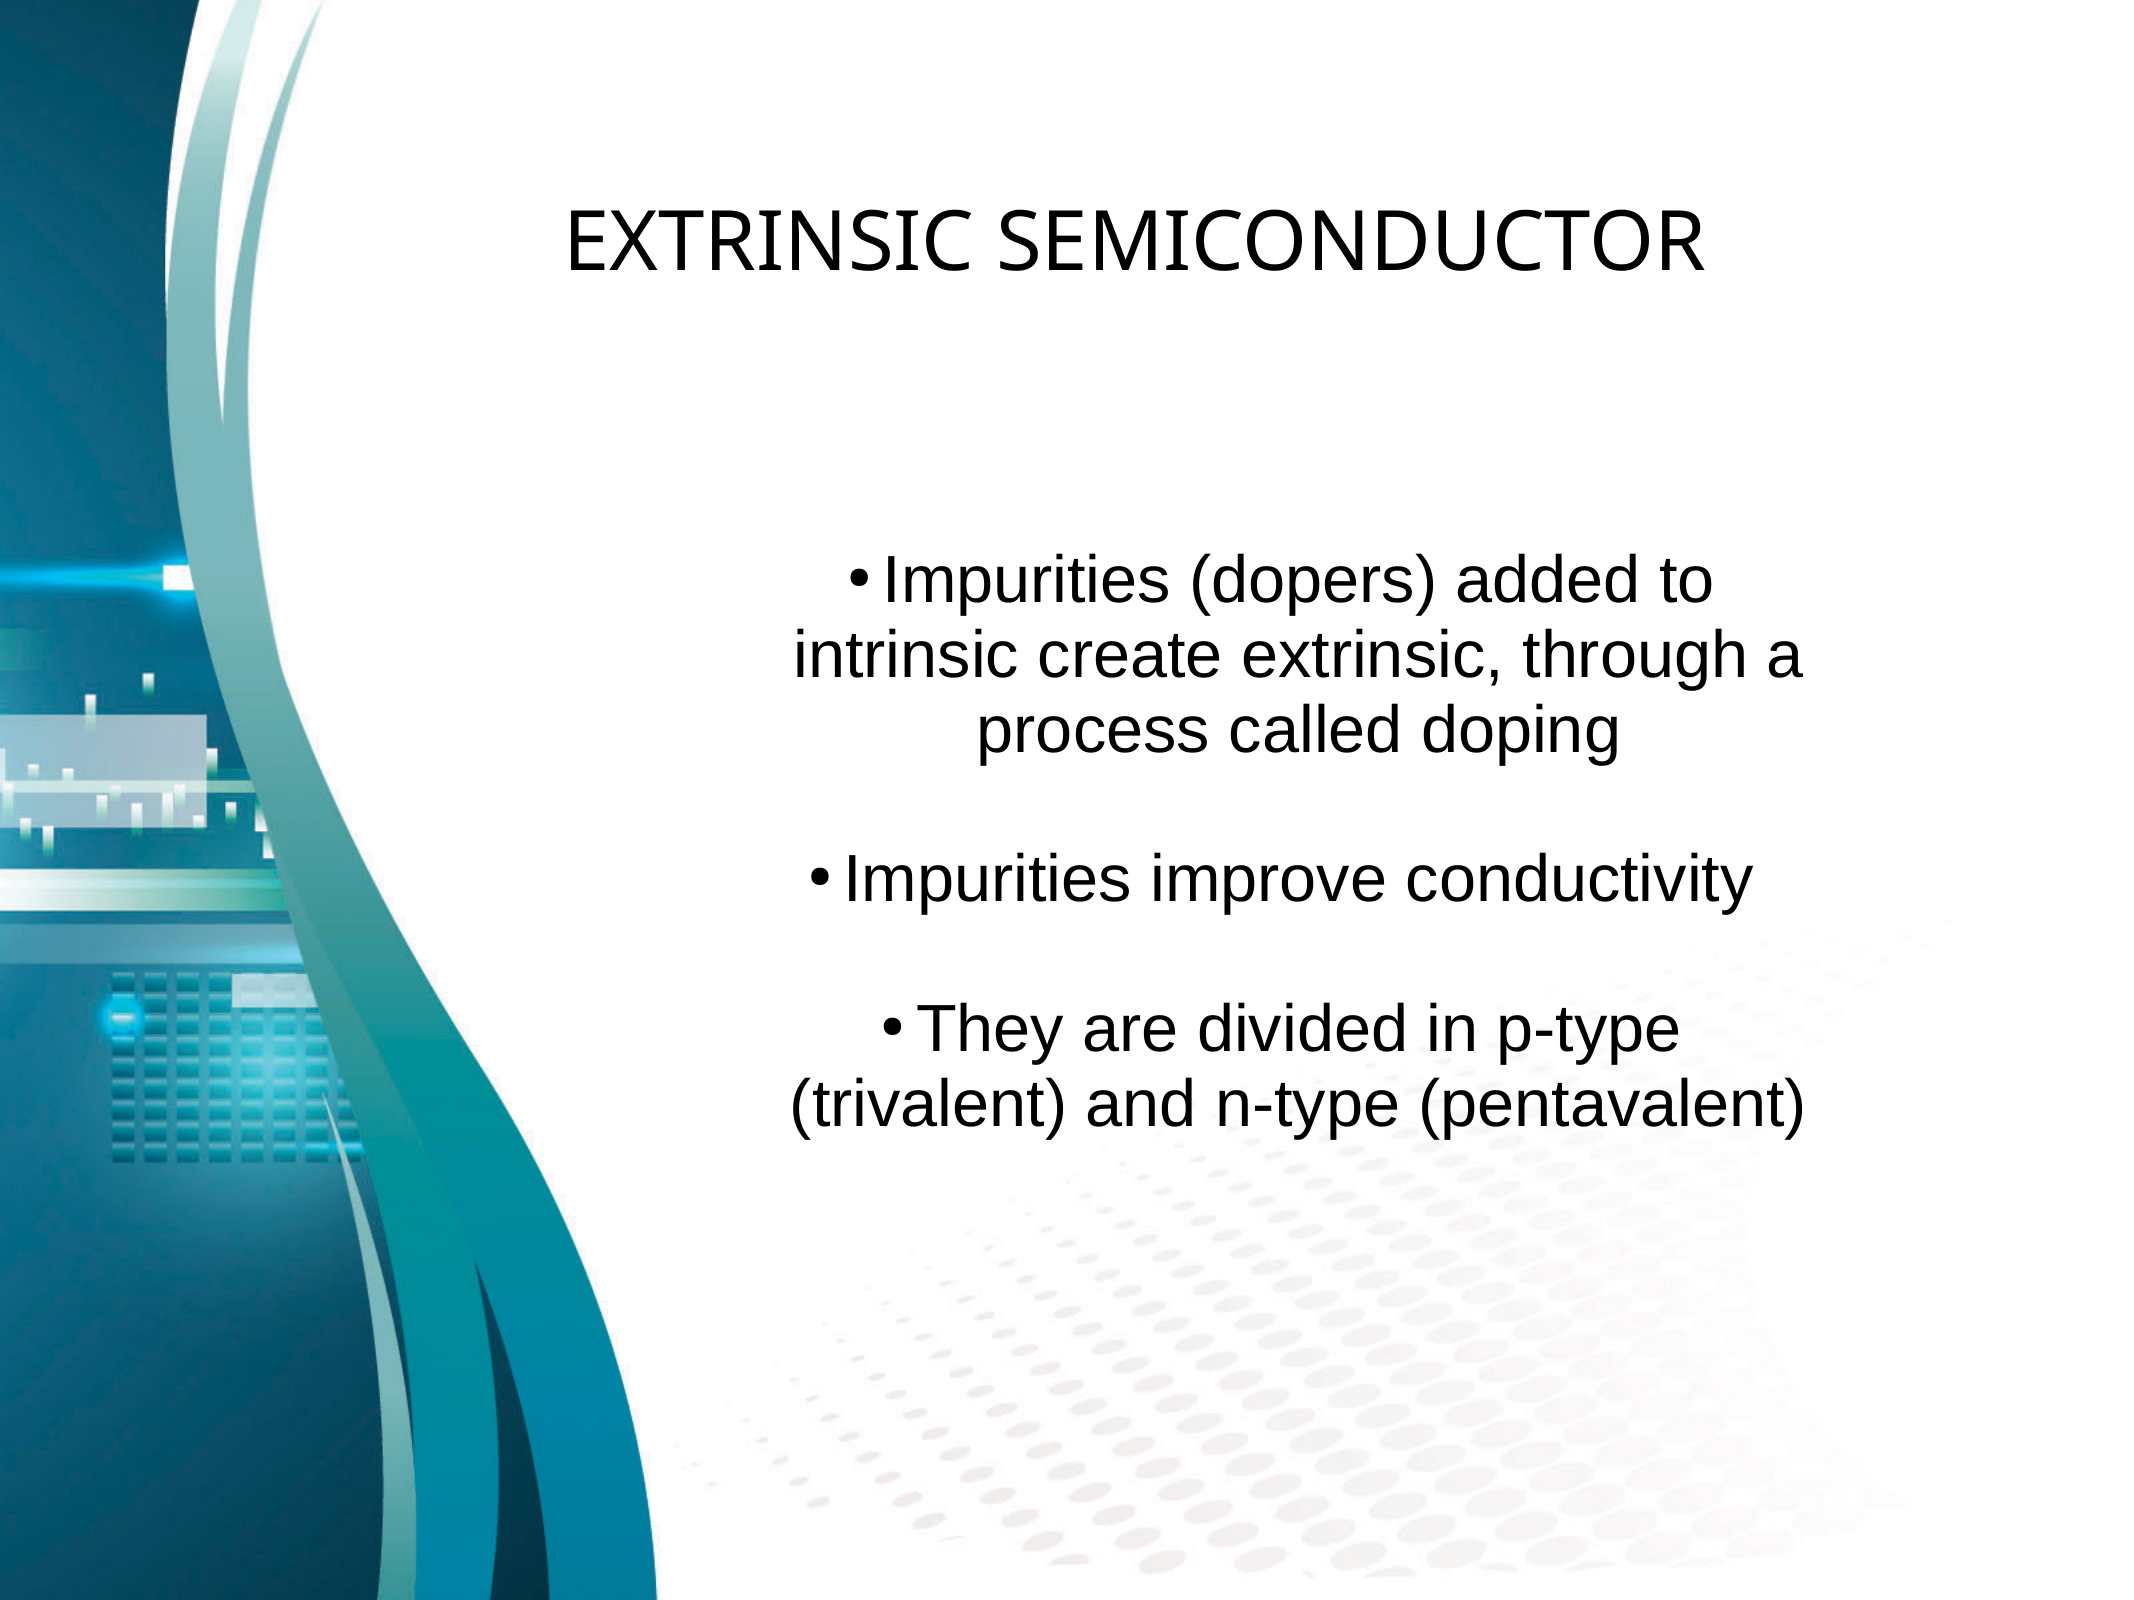

# EXTRINSIC SEMICONDUCTOR
Impurities (dopers) added to intrinsic create extrinsic, through a process called doping
Impurities improve conductivity
They are divided in p-type (trivalent) and n-type (pentavalent)